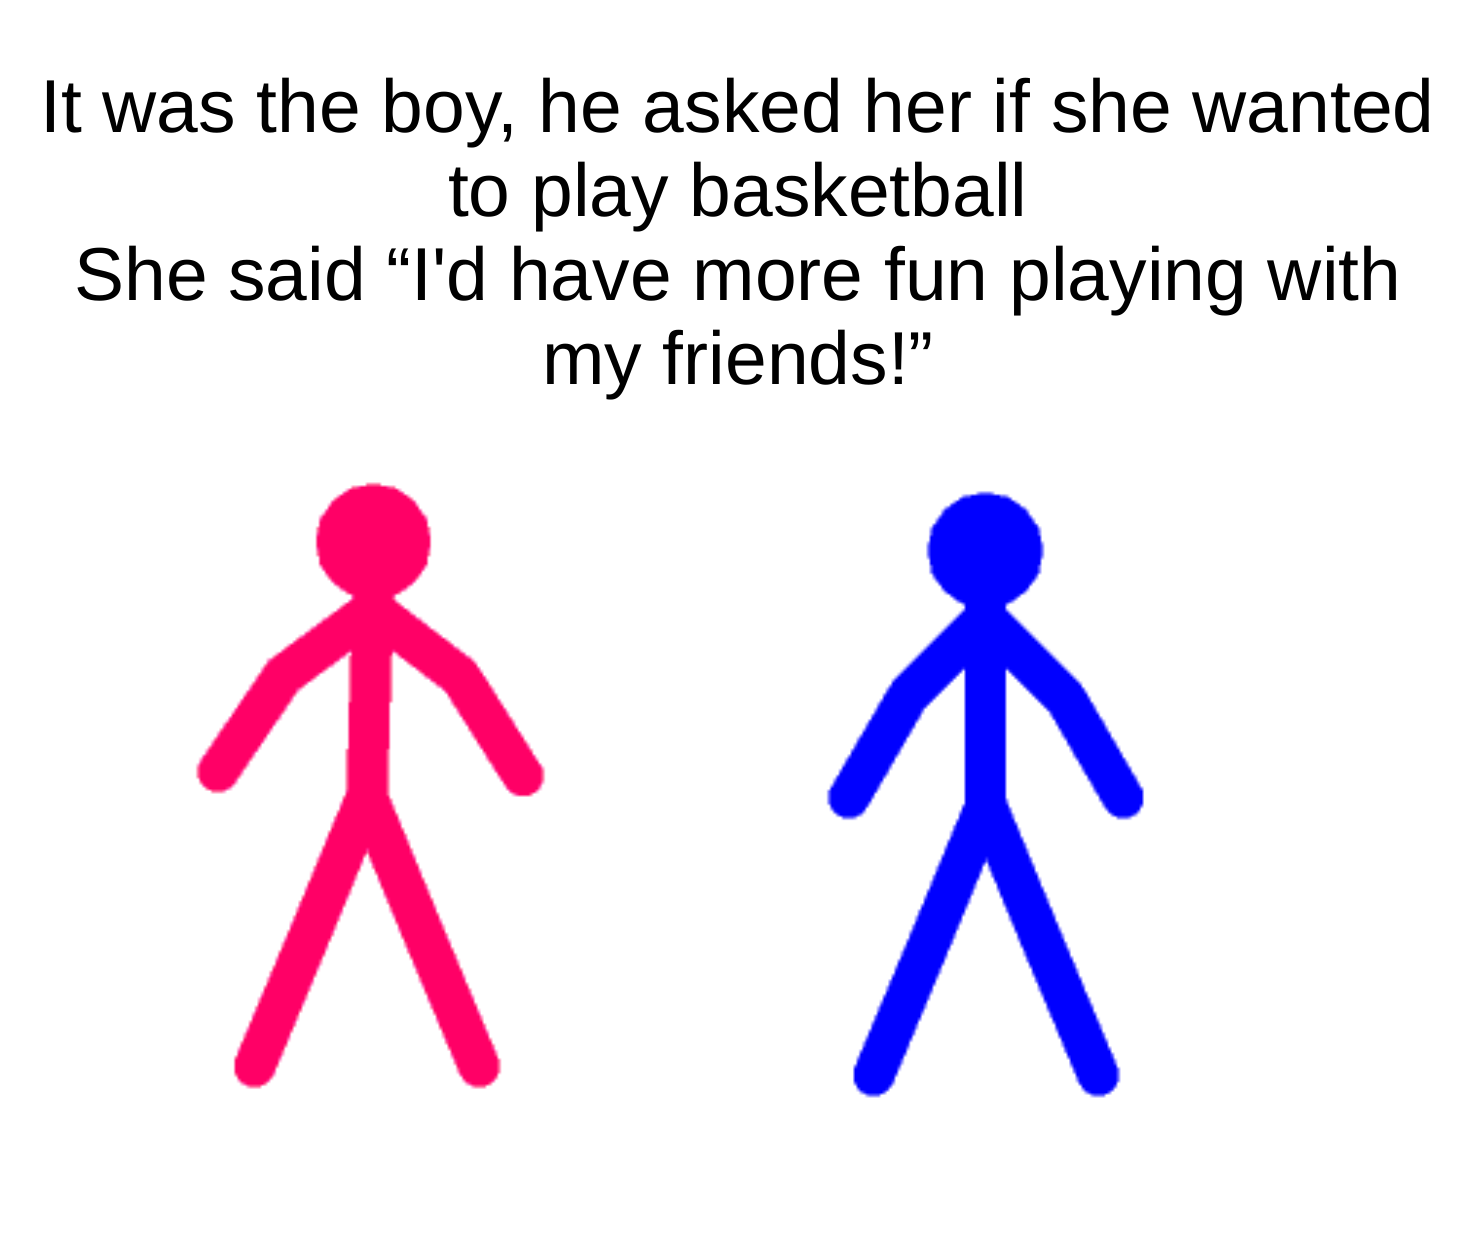

# It was the boy, he asked her if she wanted to play basketball
She said “I'd have more fun playing with my friends!”